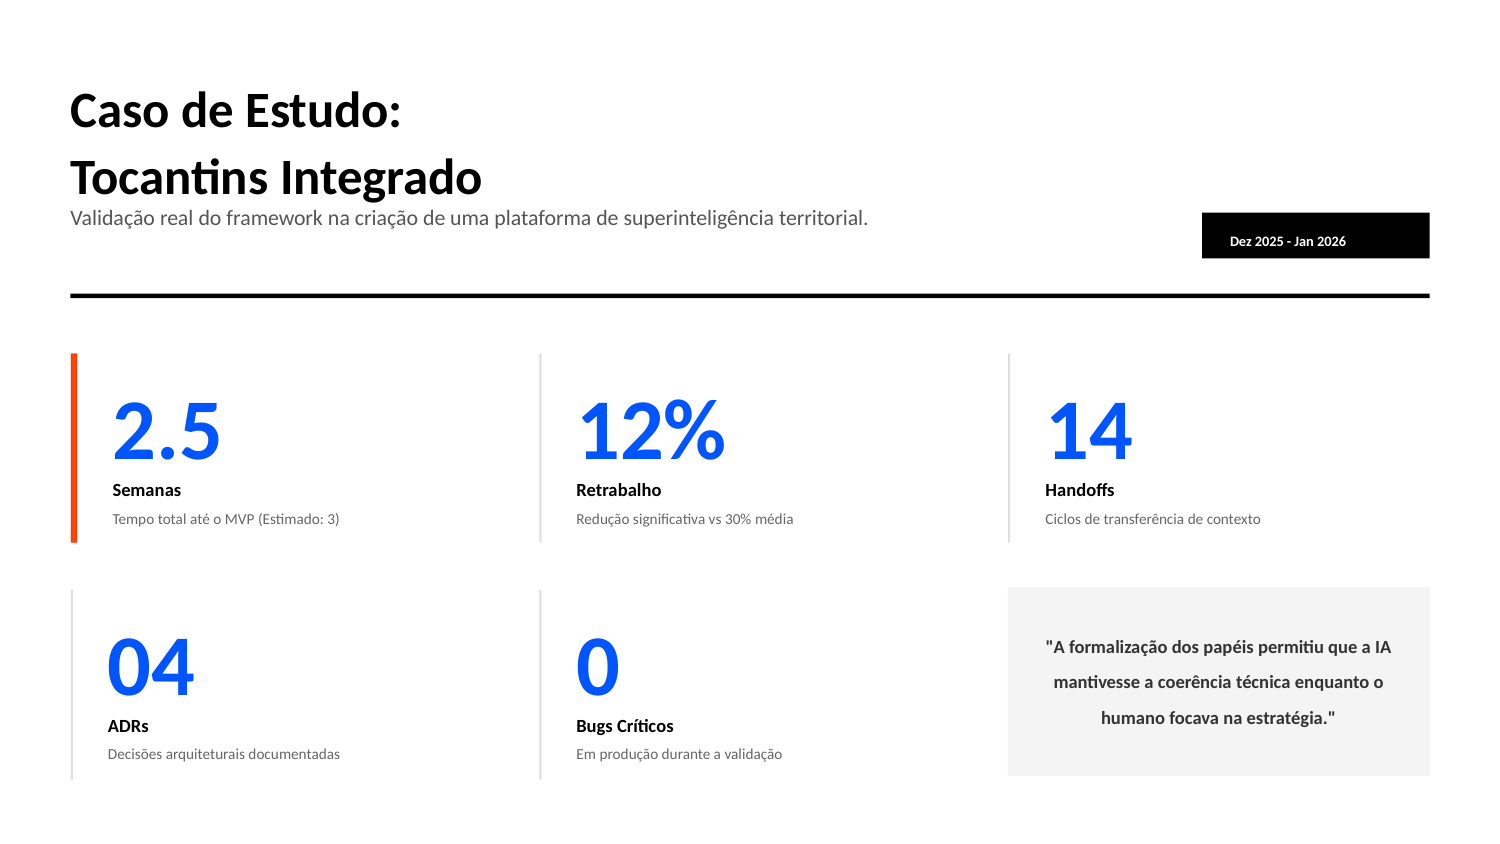

Caso de Estudo:
Tocantins Integrado
Validação real do framework na criação de uma plataforma de superinteligência territorial.
Dez 2025 - Jan 2026
2.5
12%
14
Semanas
Retrabalho
Handoffs
Tempo total até o MVP (Estimado: 3)
Redução significativa vs 30% média
Ciclos de transferência de contexto
04
0
"A formalização dos papéis permitiu que a IA mantivesse a coerência técnica enquanto o humano focava na estratégia."
ADRs
Bugs Críticos
Decisões arquiteturais documentadas
Em produção durante a validação